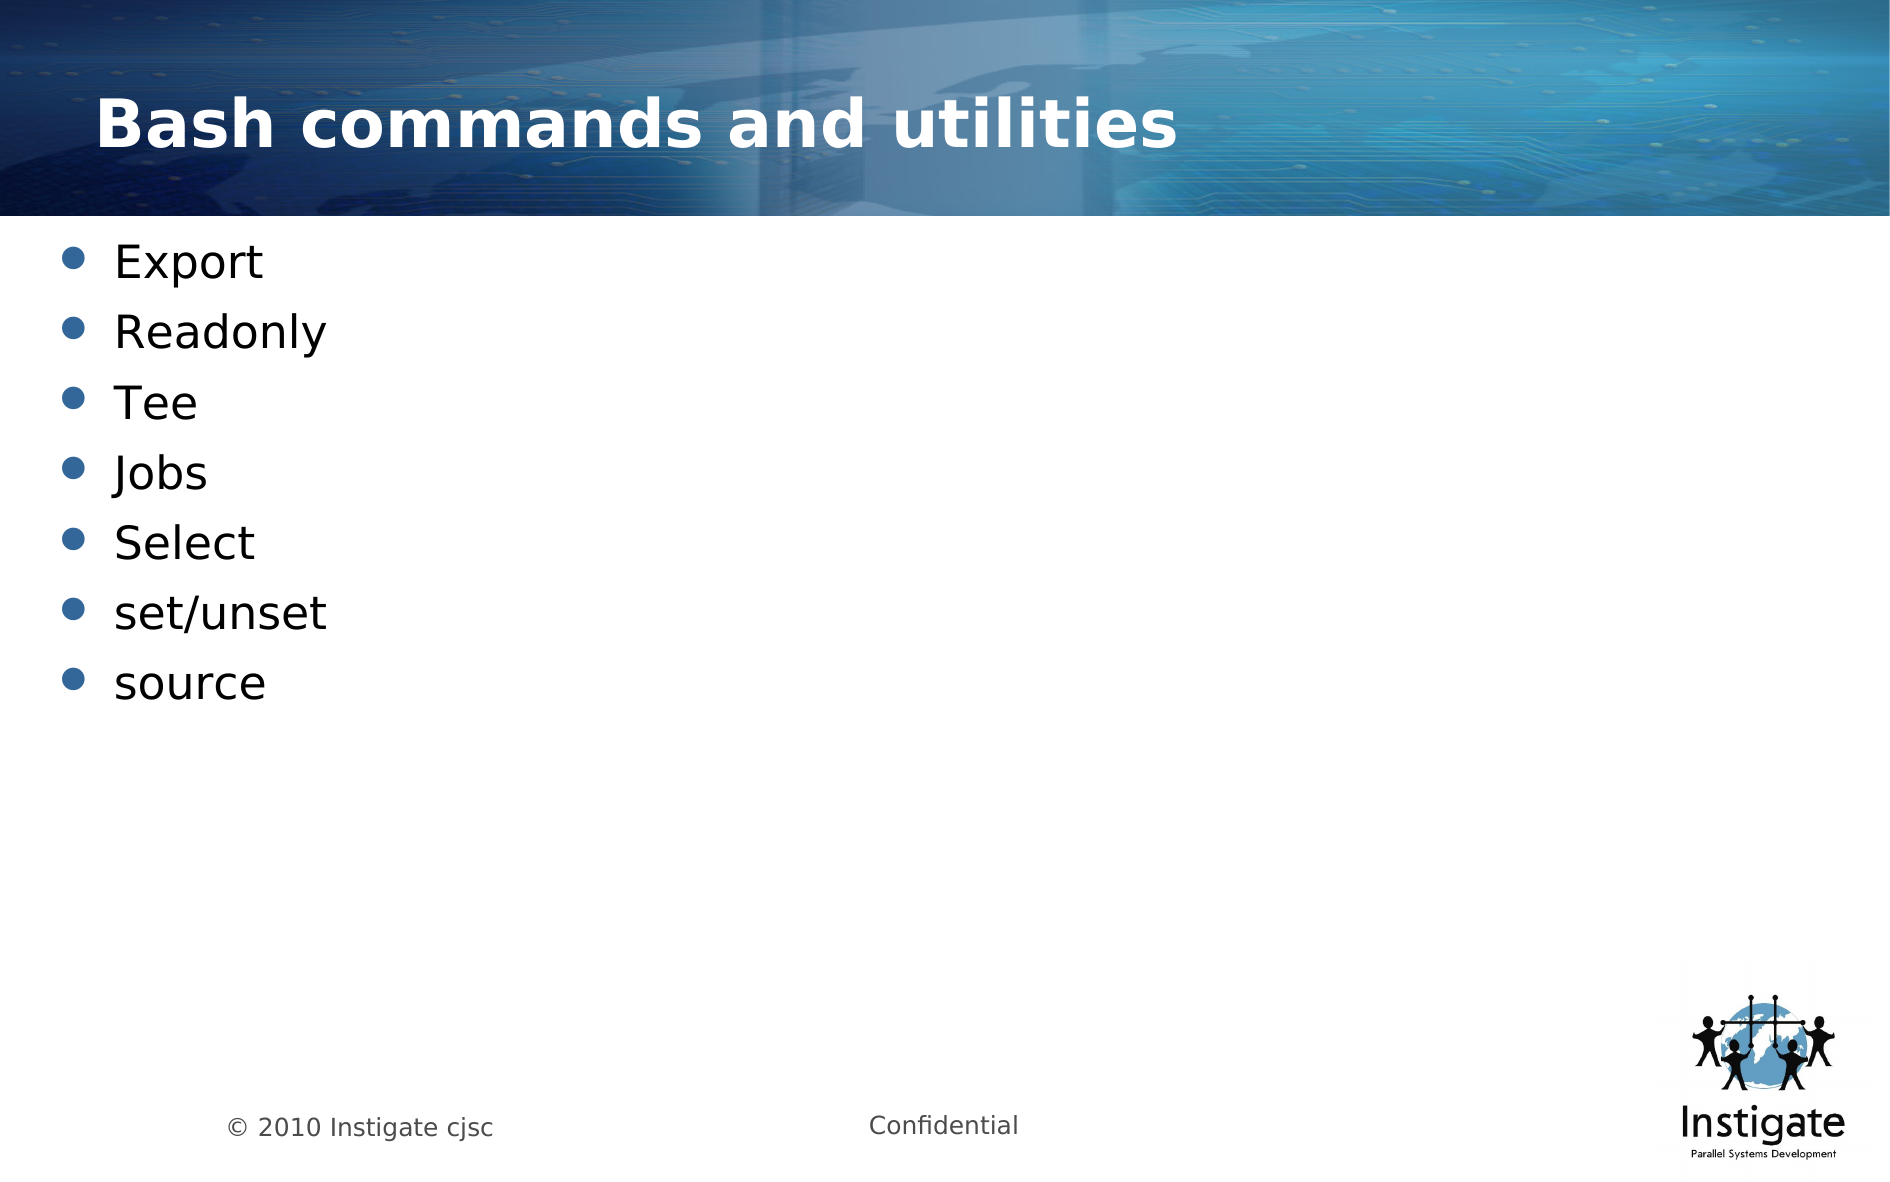

# Bash commands and utilities
Export
Readonly
Tee
Jobs
Select
set/unset
source